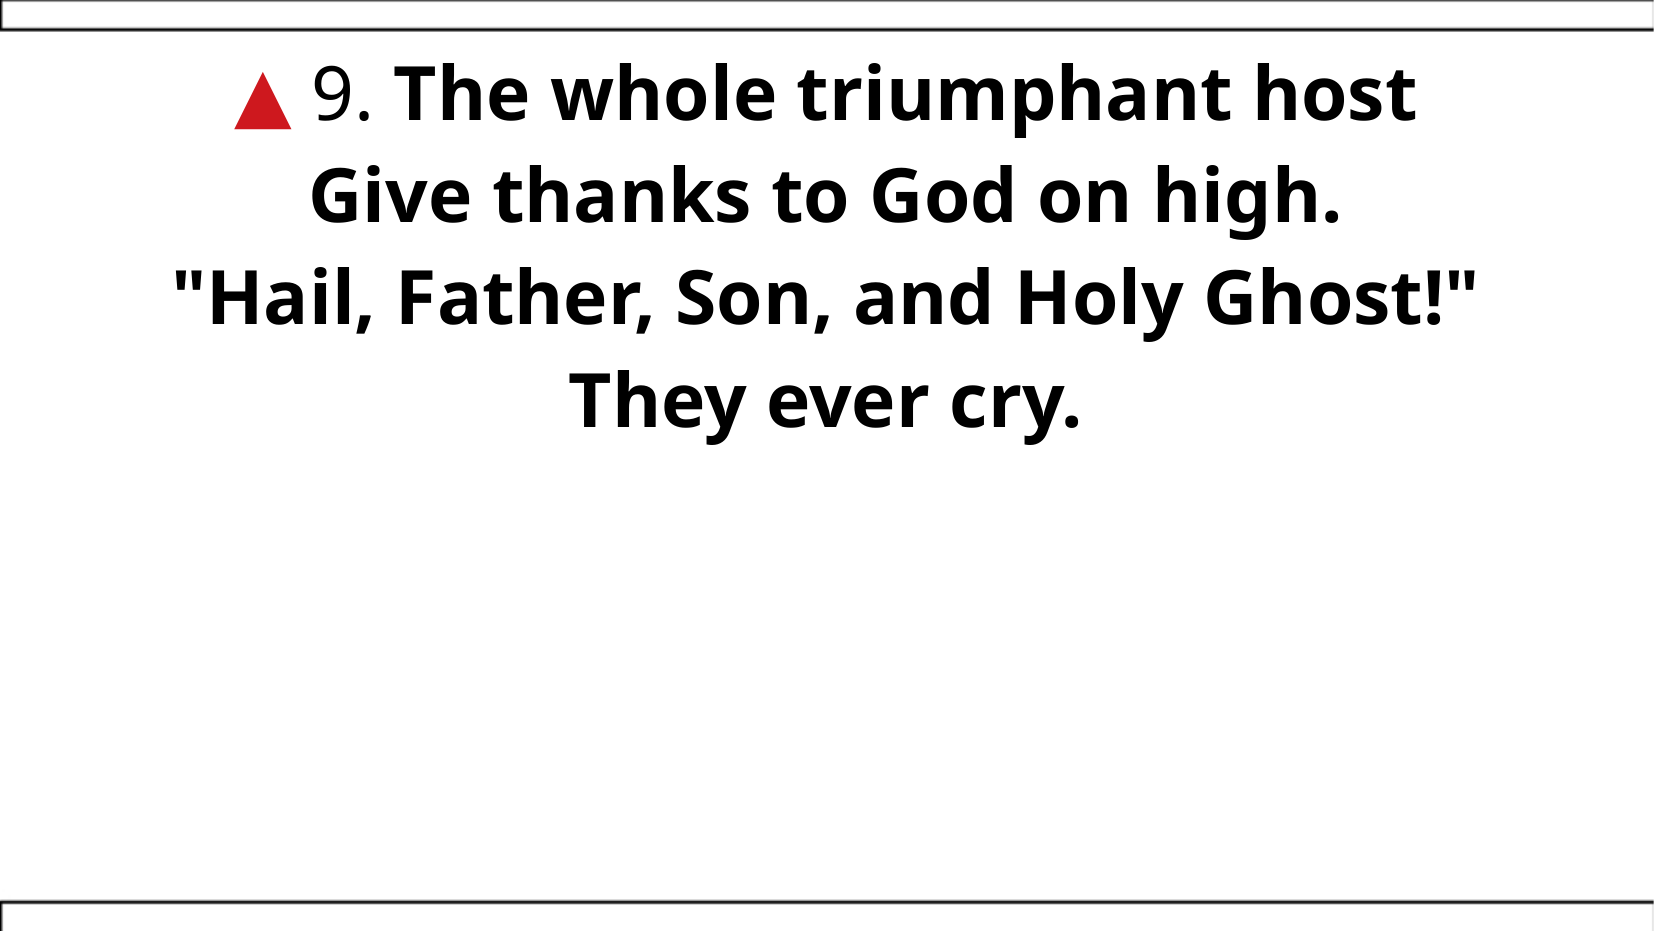

▲ 9. The whole triumphant host
Give thanks to God on high.
"Hail, Father, Son, and Holy Ghost!"
They ever cry.